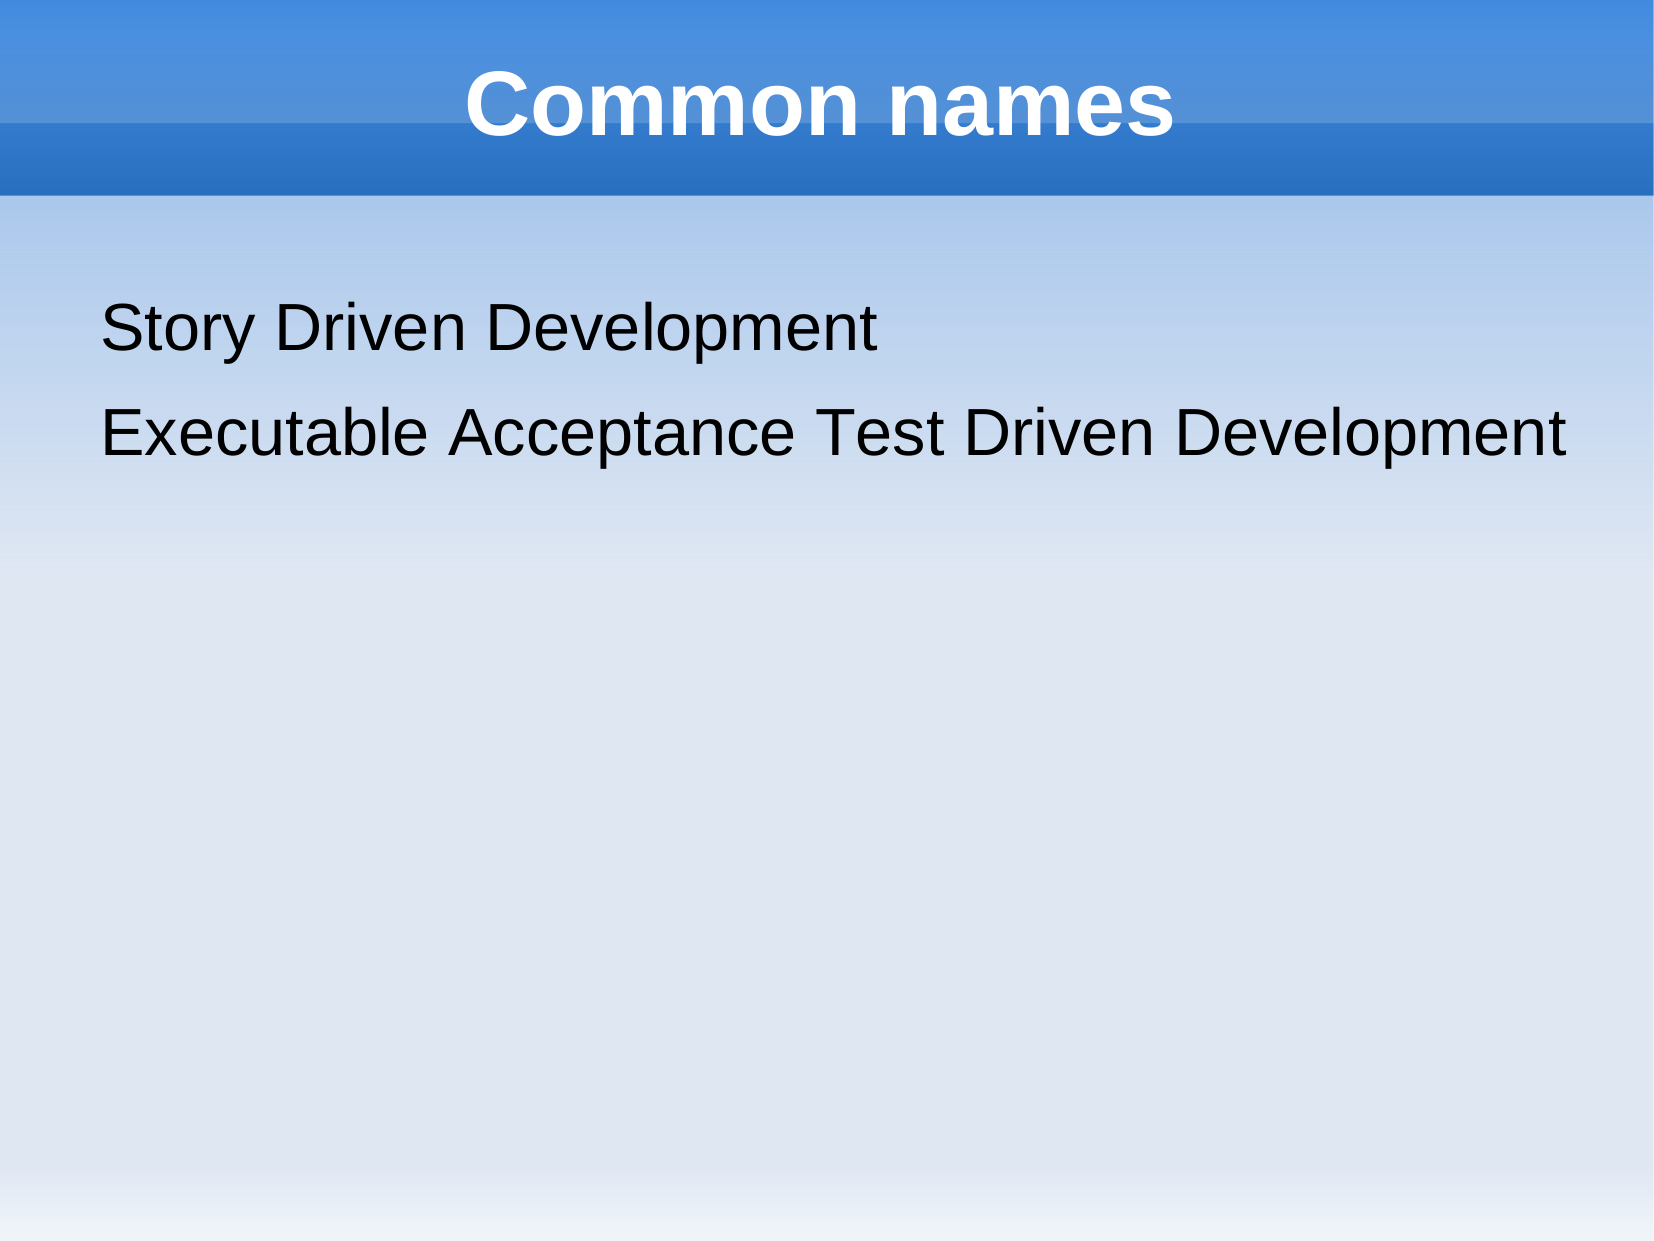

# Common names
Story Driven Development
Executable Acceptance Test Driven Development